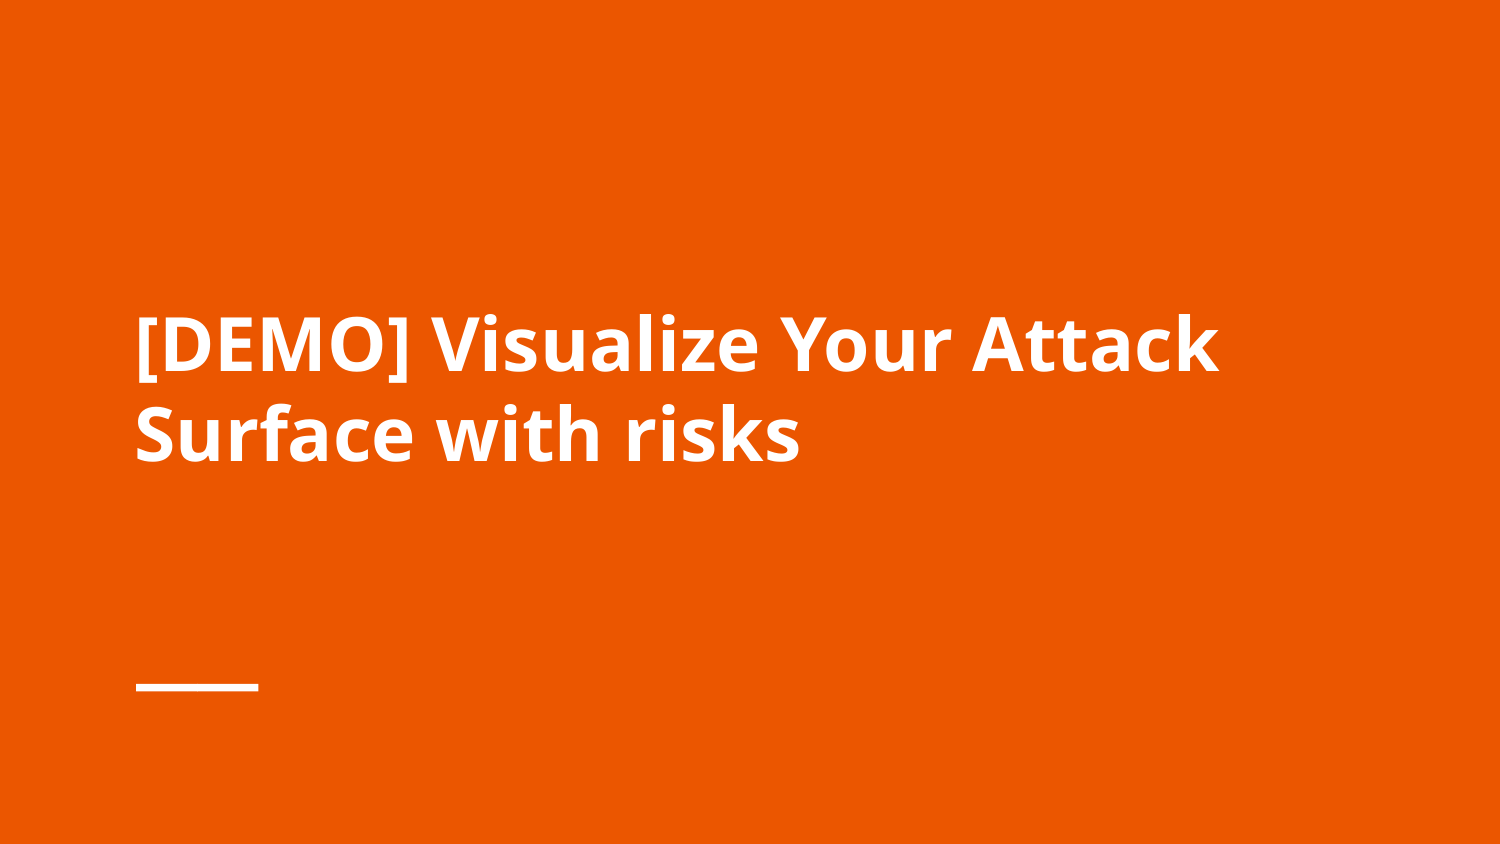

# [DEMO] Visualize Your Attack Surface with risks